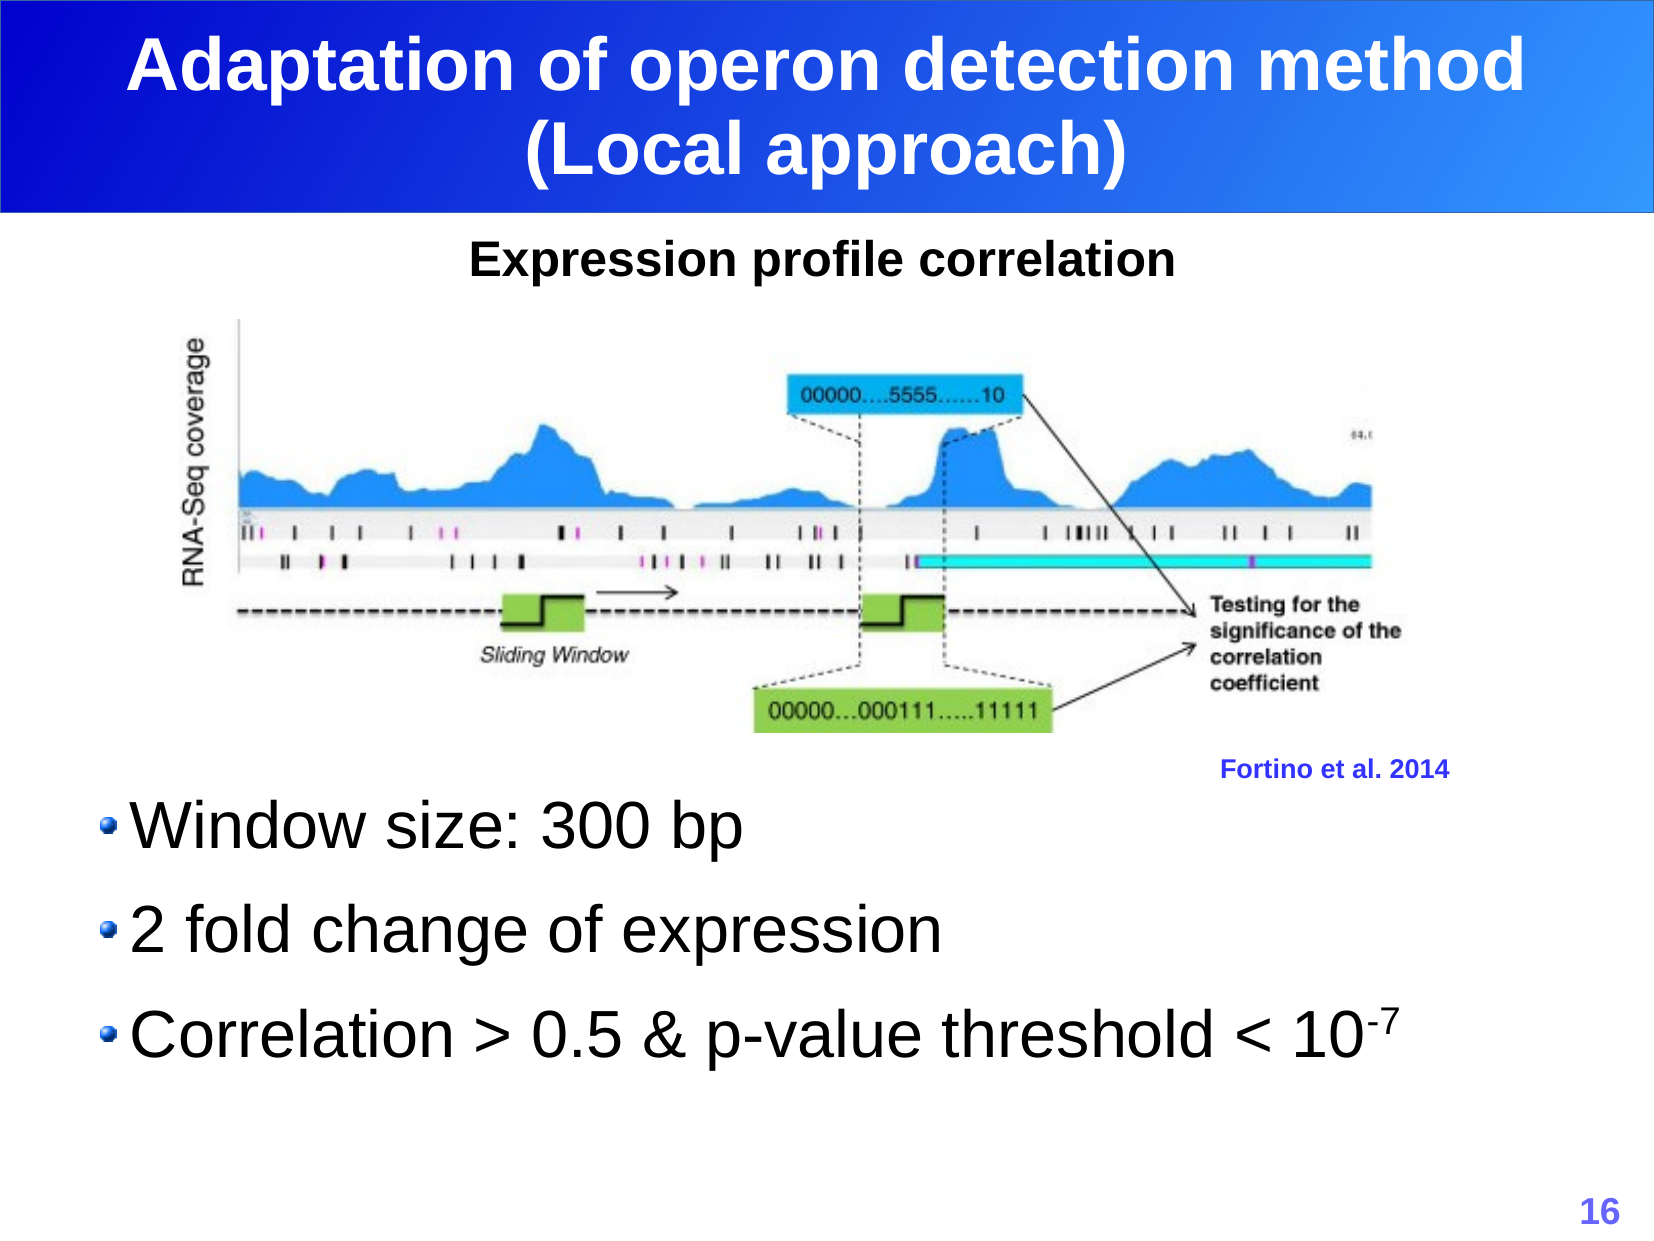

# Adaptation of operon detection method (Local approach)
Expression profile correlation
Fortino et al. 2014
Window size: 300 bp
2 fold change of expression
Correlation > 0.5 & p-value threshold < 10-7
16